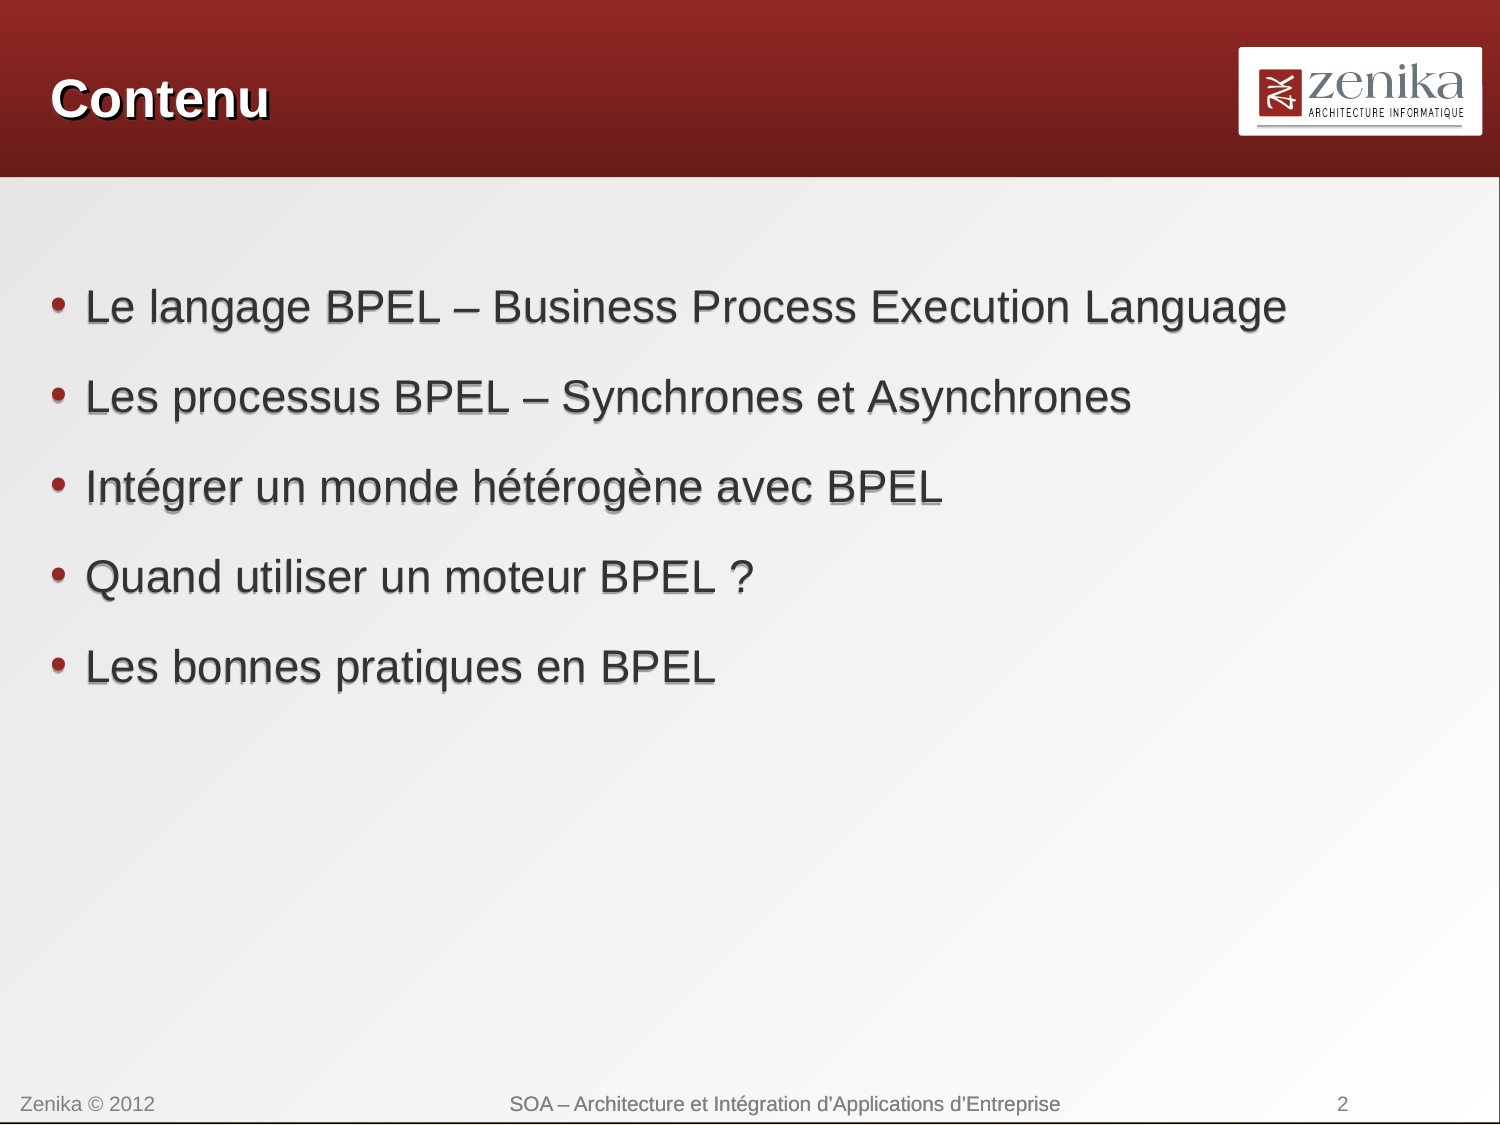

# Contenu
Le langage BPEL – Business Process Execution Language
Les processus BPEL – Synchrones et Asynchrones
Intégrer un monde hétérogène avec BPEL
Quand utiliser un moteur BPEL ?
Les bonnes pratiques en BPEL
SOA – Architecture et Intégration d’Applications d’Entreprise